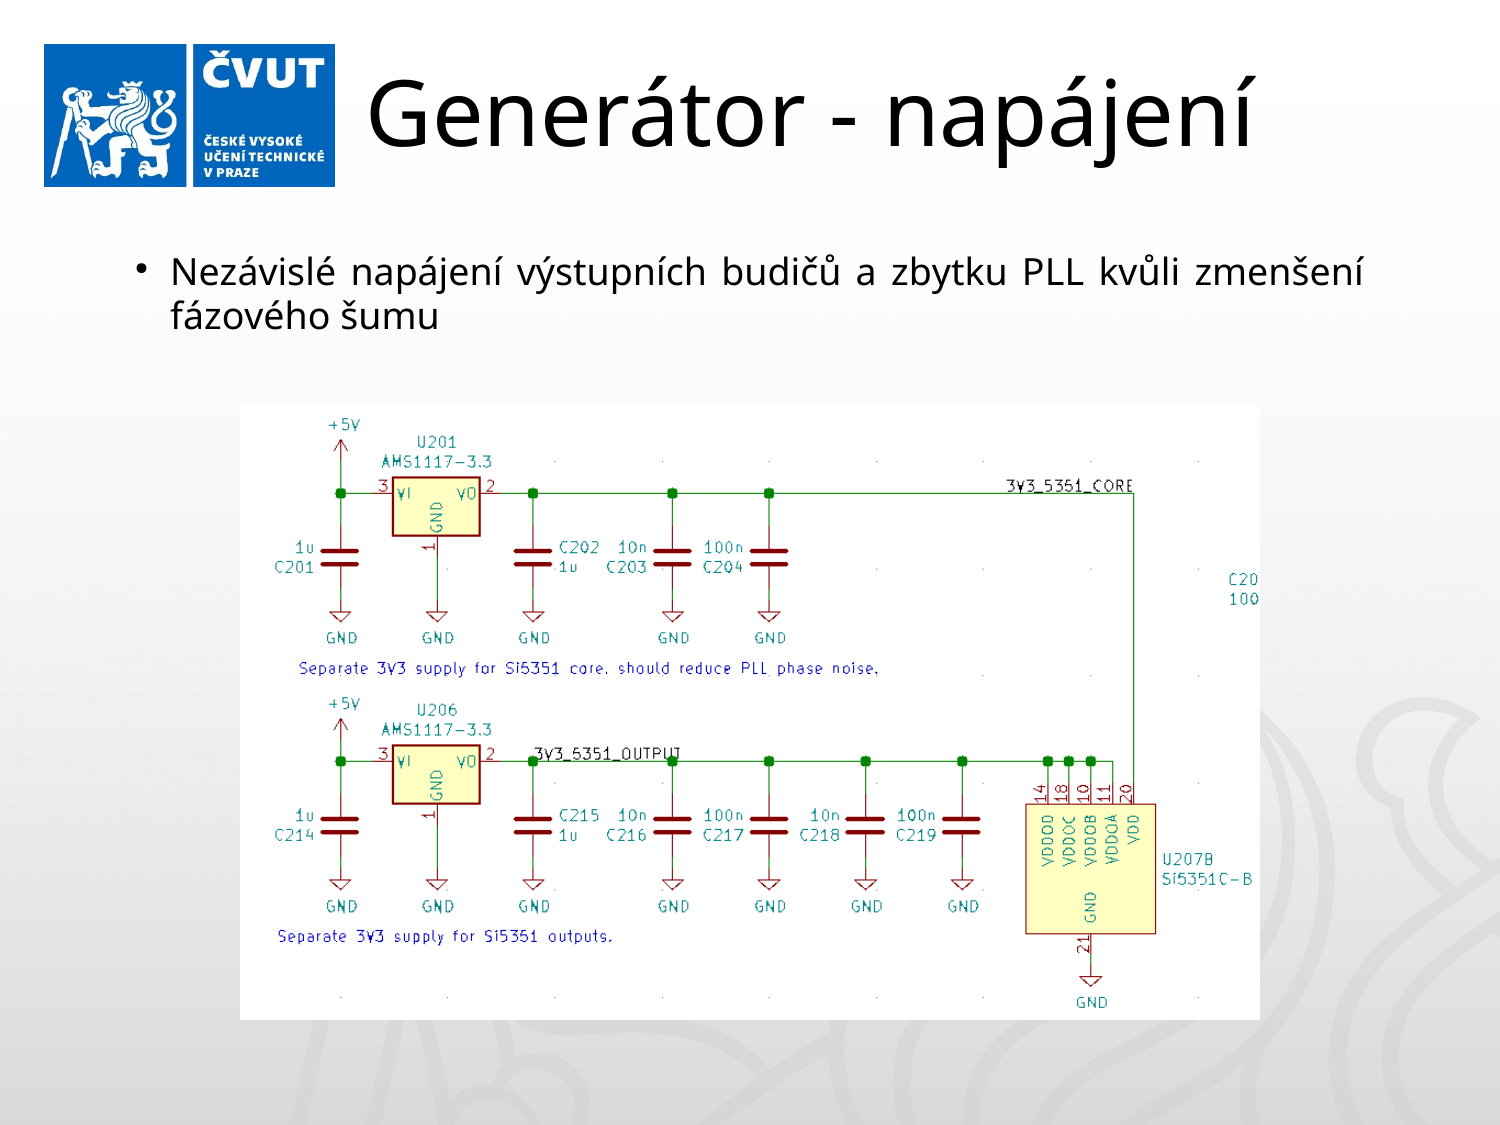

# Generátor - napájení
Nezávislé napájení výstupních budičů a zbytku PLL kvůli zmenšení fázového šumu